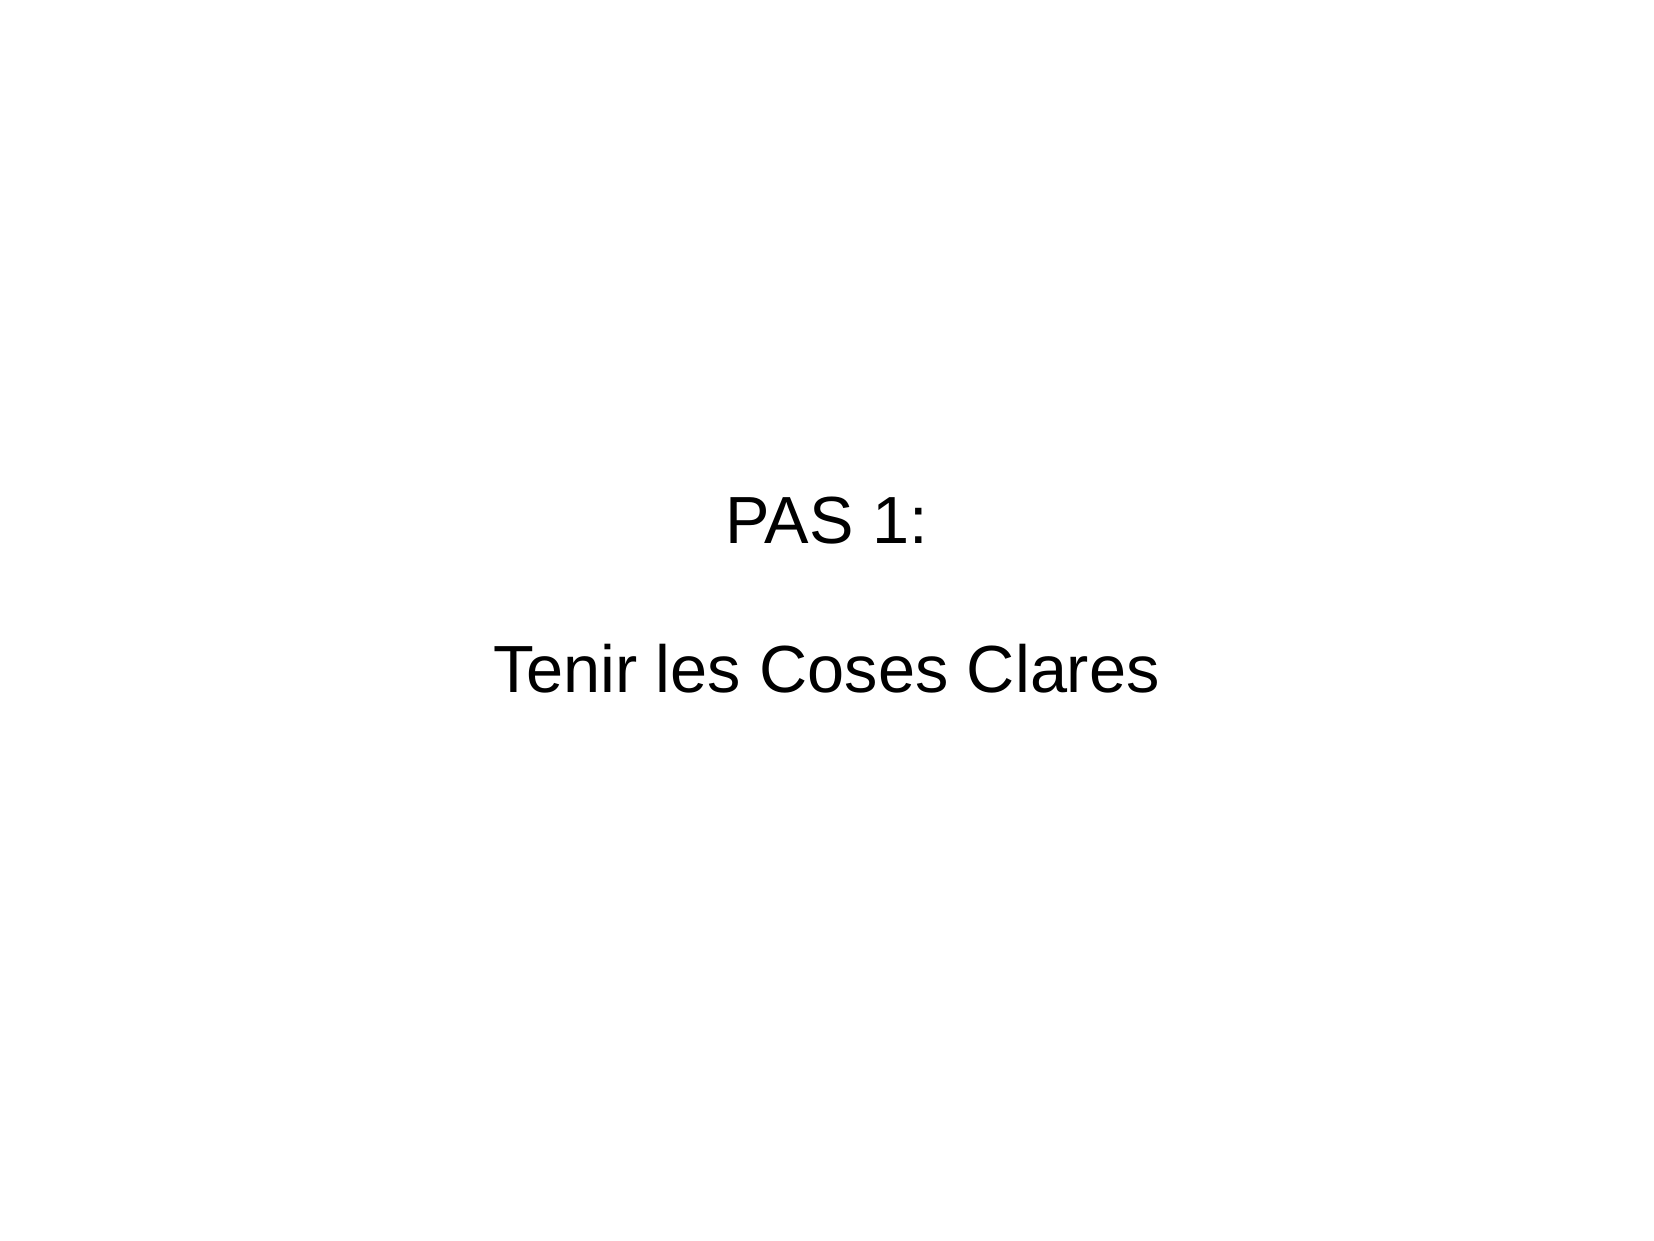

# PAS 1:
Tenir les Coses Clares